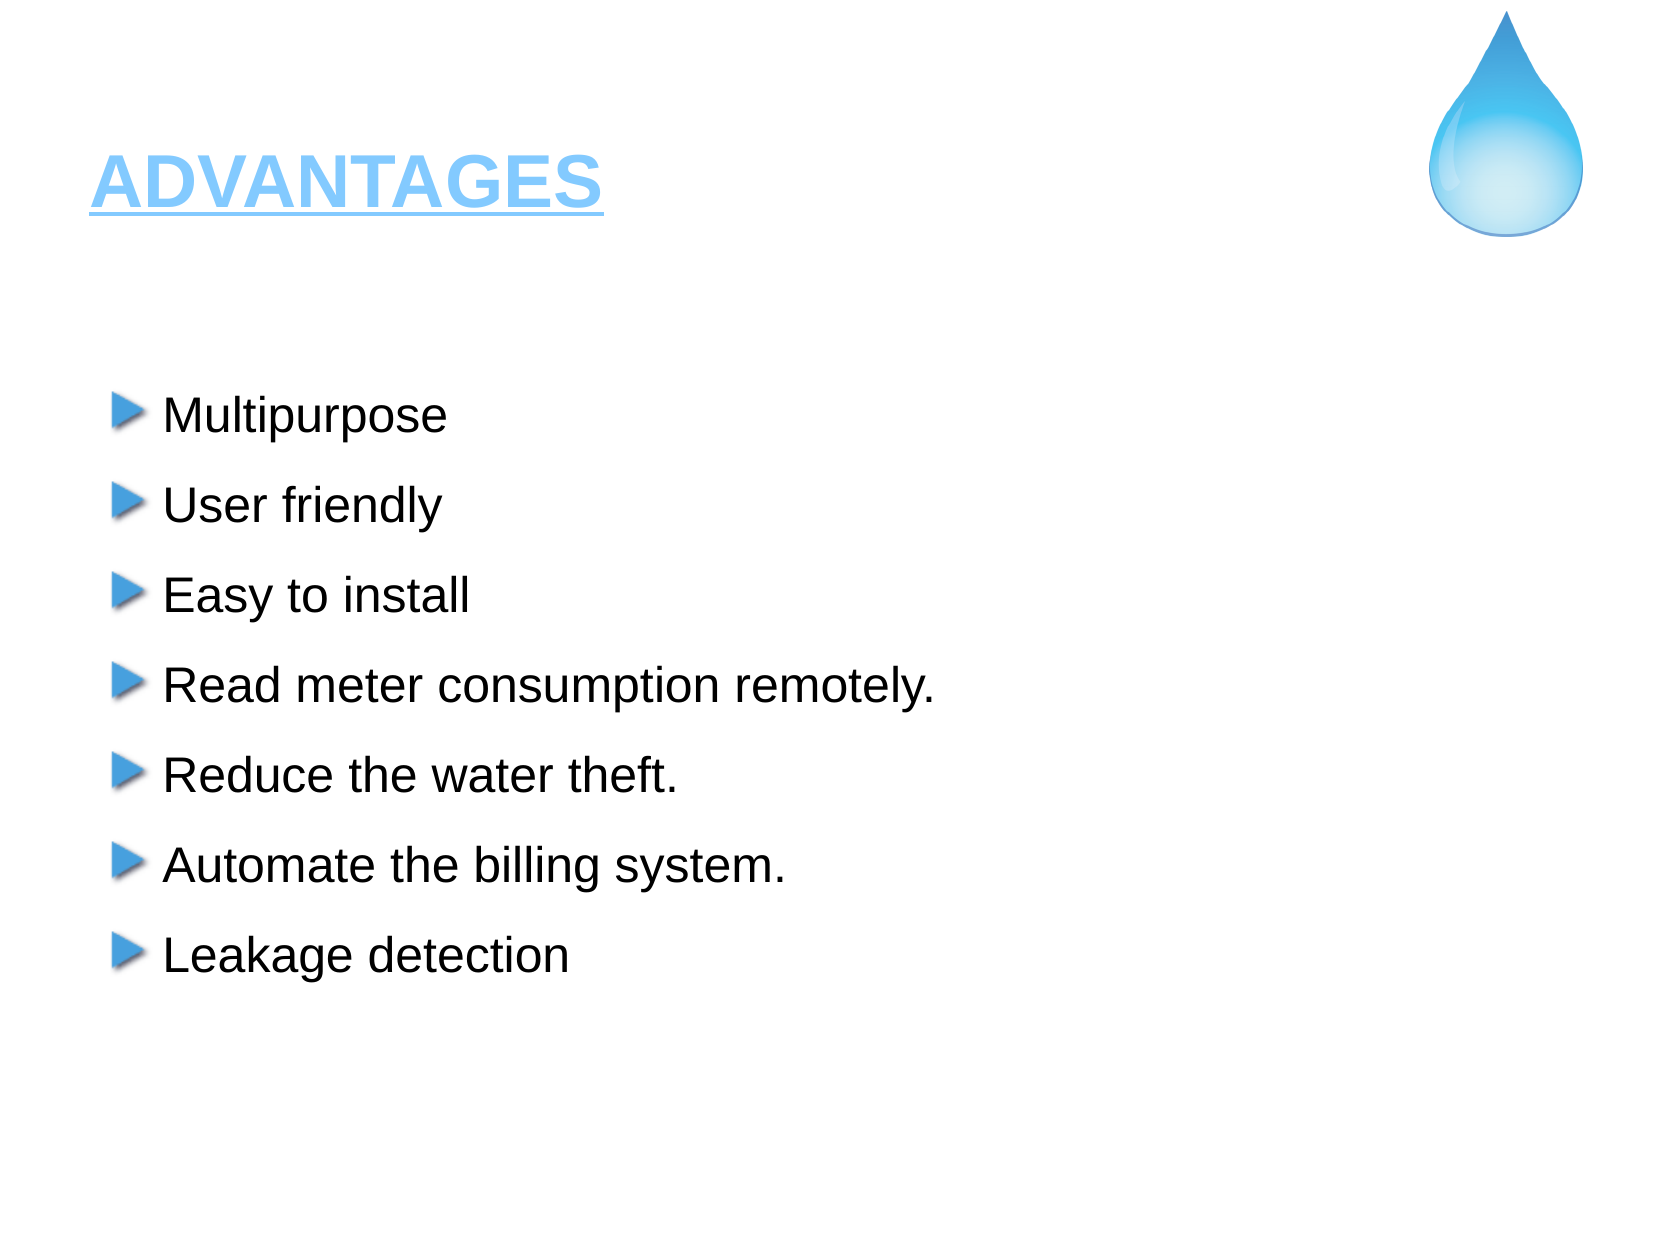

# ADVANTAGES
Multipurpose
User friendly
Easy to install
Read meter consumption remotely.
Reduce the water theft.
Automate the billing system.
Leakage detection